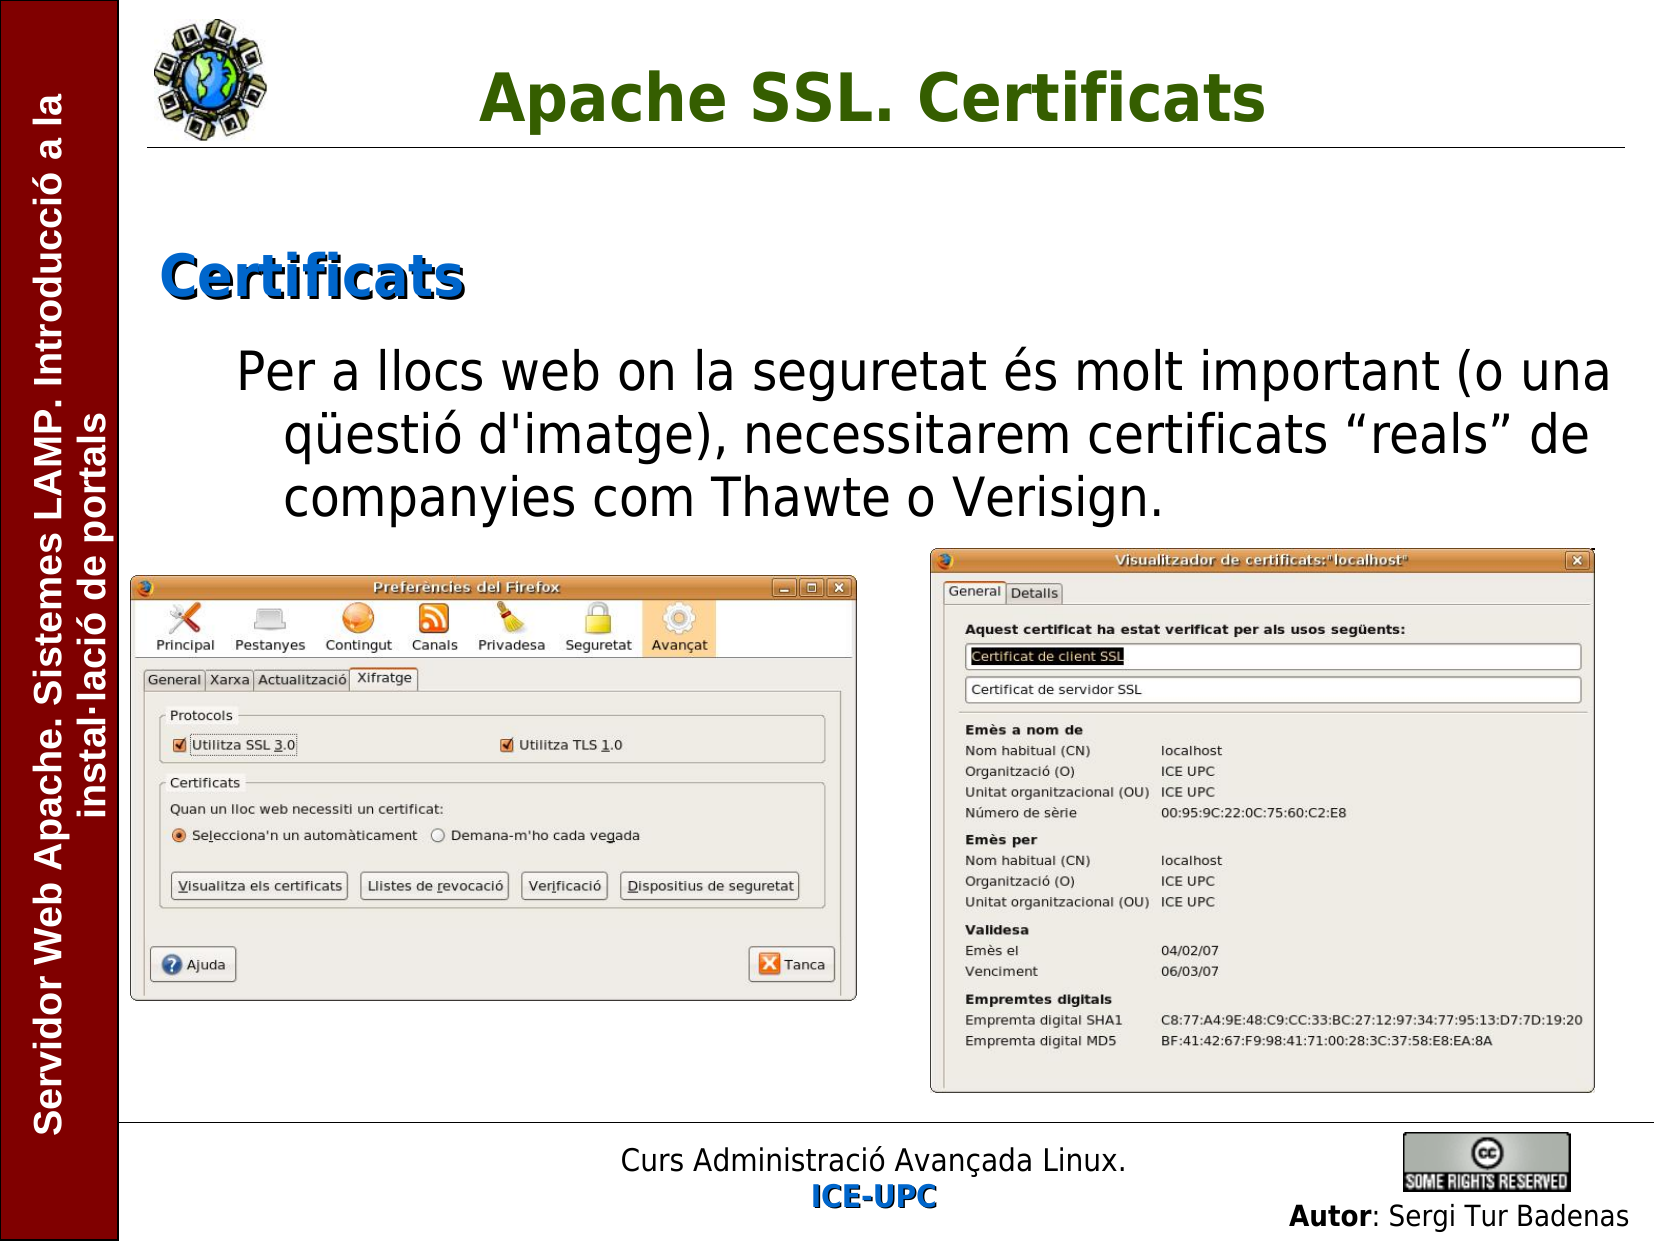

# Apache SSL. Certificats
Certificats
Per a llocs web on la seguretat és molt important (o una qüestió d'imatge), necessitarem certificats “reals” de companyies com Thawte o Verisign.